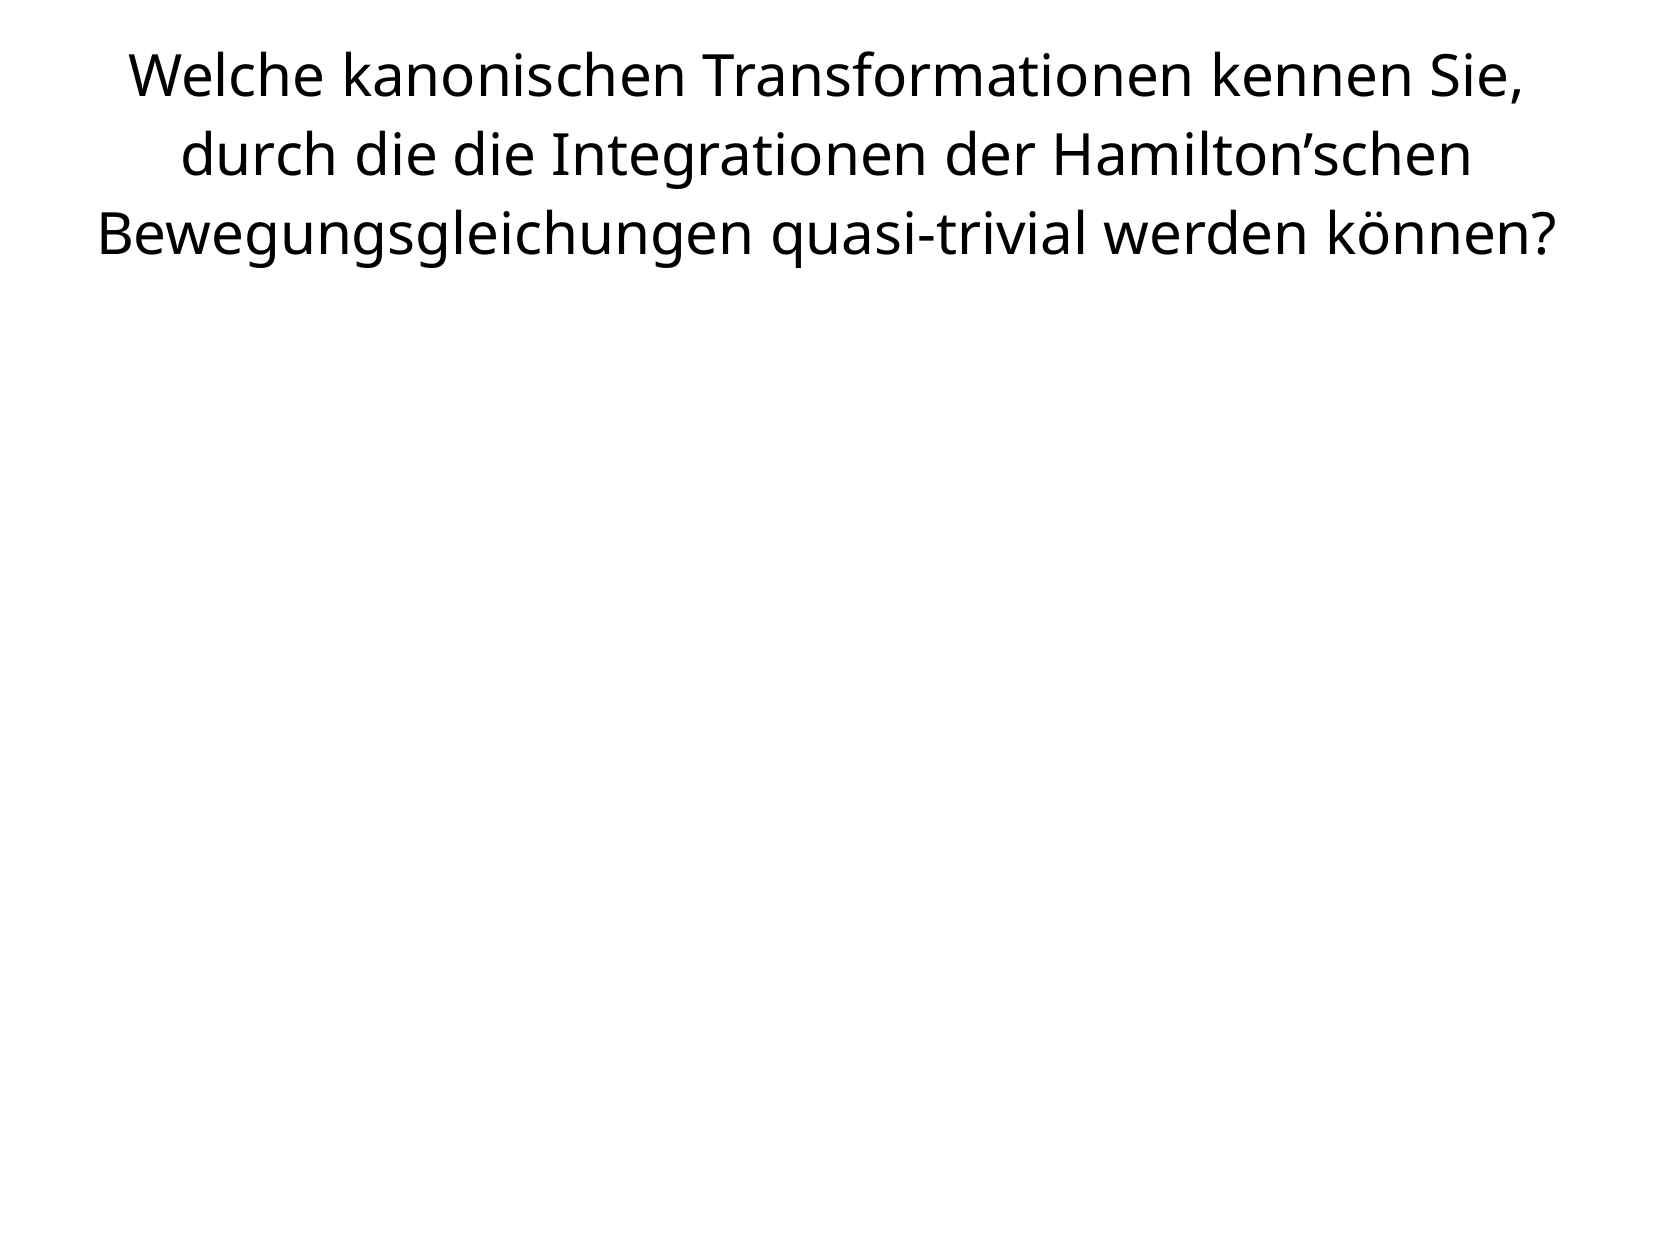

# Welche kanonischen Transformationen kennen Sie, durch die die Integrationen der Hamilton’schen Bewegungsgleichungen quasi-trivial werden können?